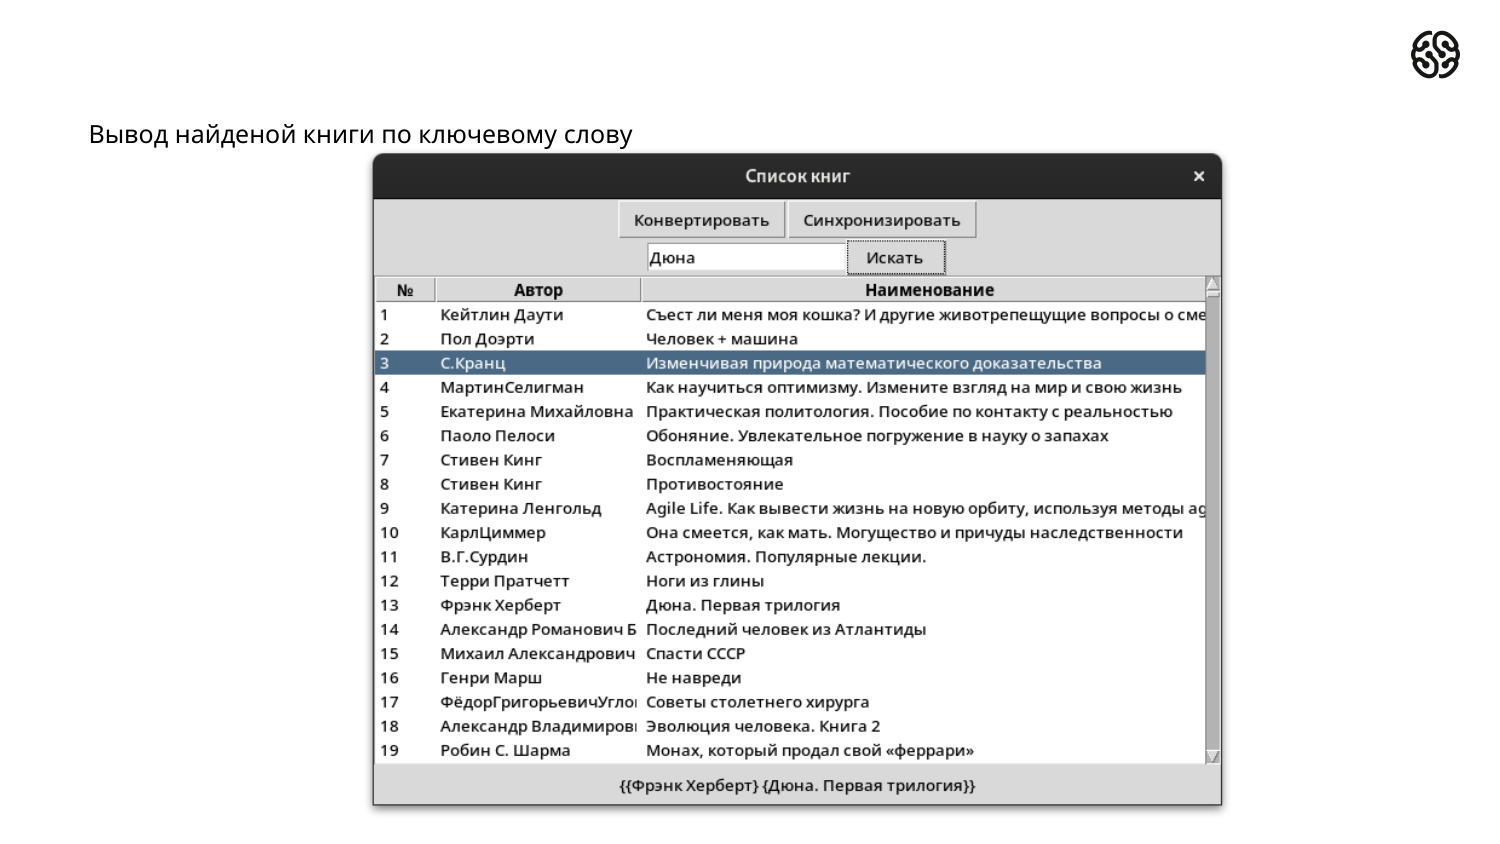

# Вывод найденой книги по ключевому слову